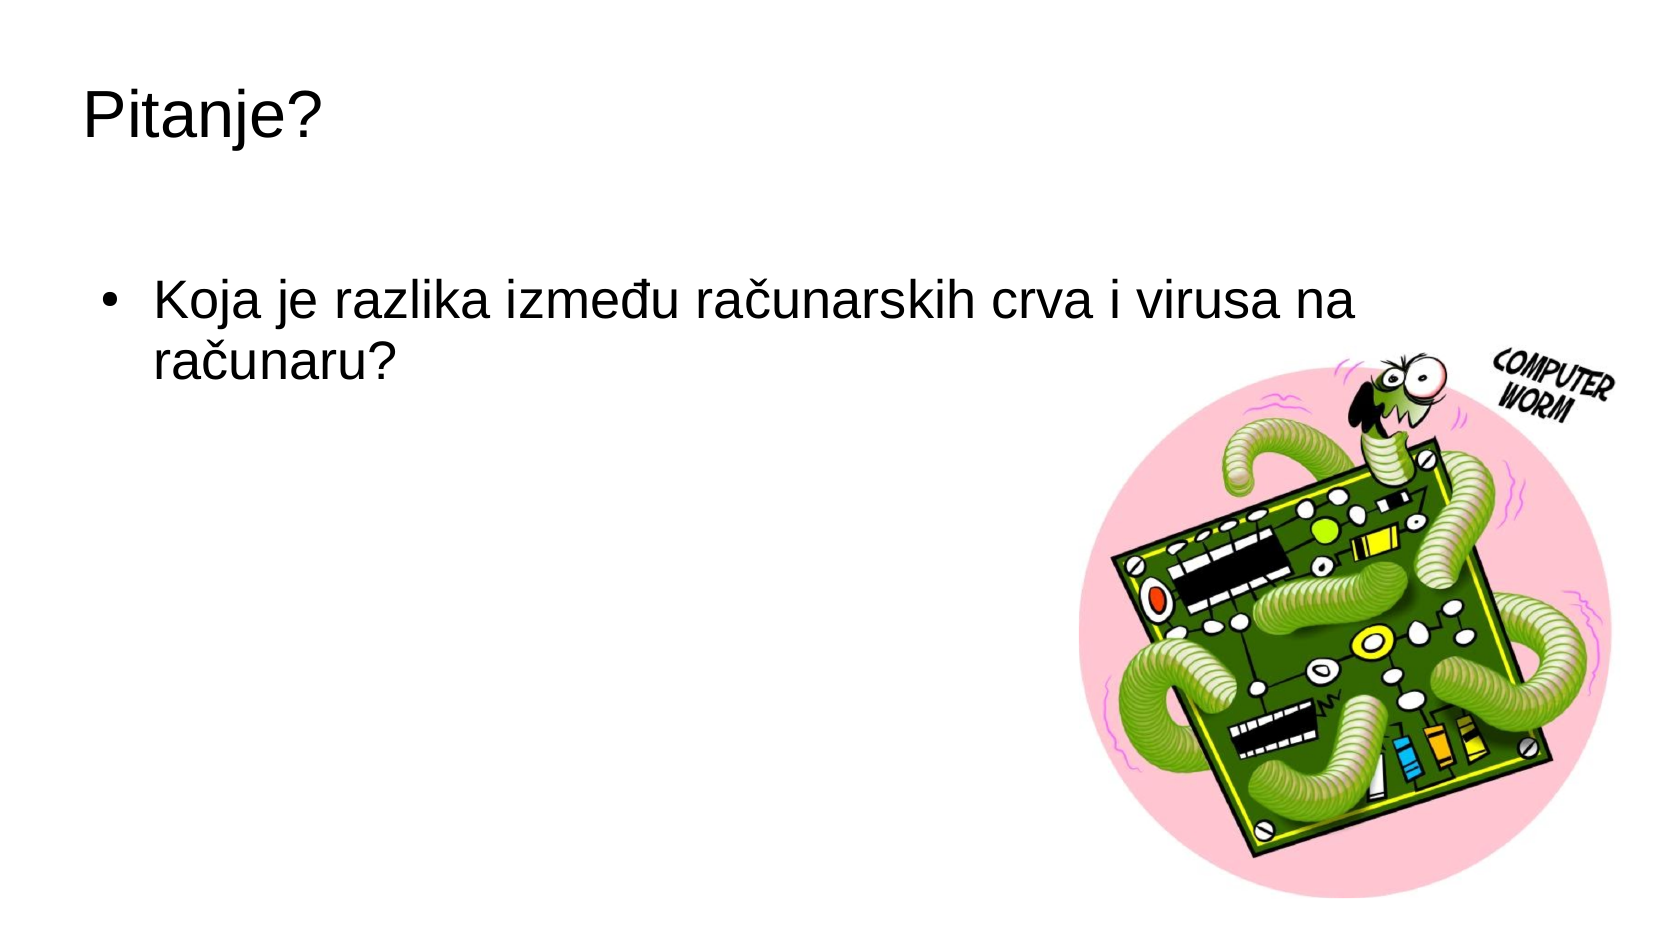

# Pitanje?
Koja je razlika između računarskih crva i virusa na računaru?